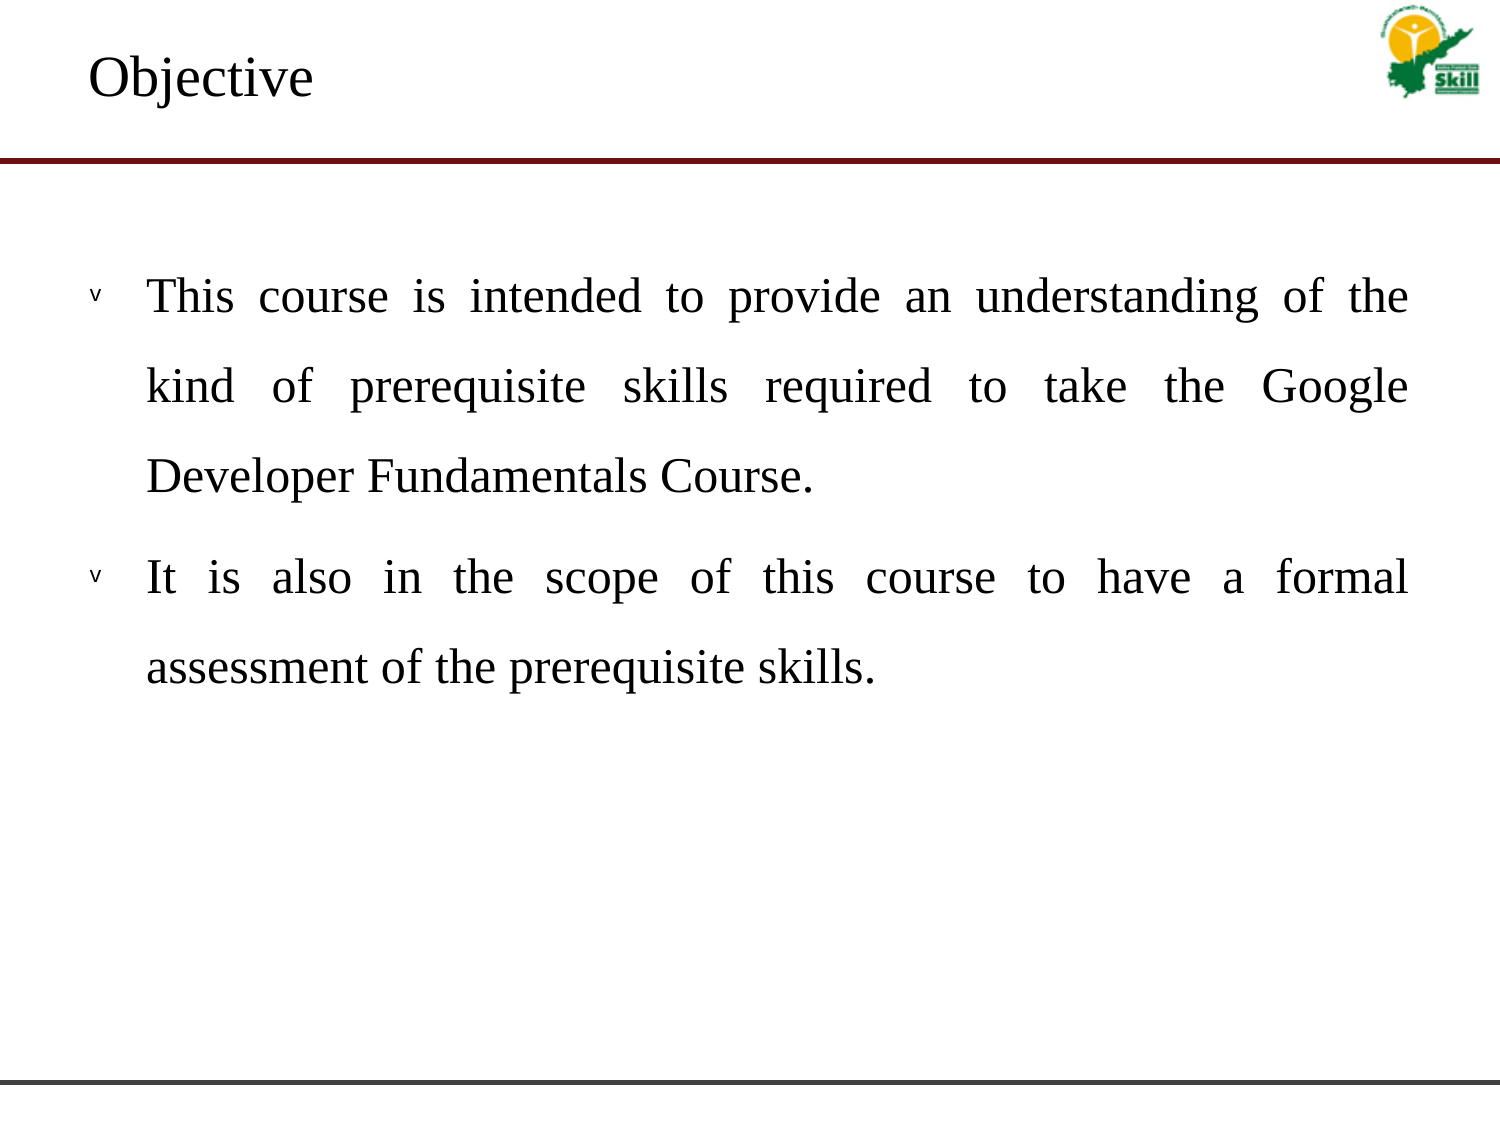

# Objective
This course is intended to provide an understanding of the kind of prerequisite skills required to take the Google Developer Fundamentals Course.
It is also in the scope of this course to have a formal assessment of the prerequisite skills.